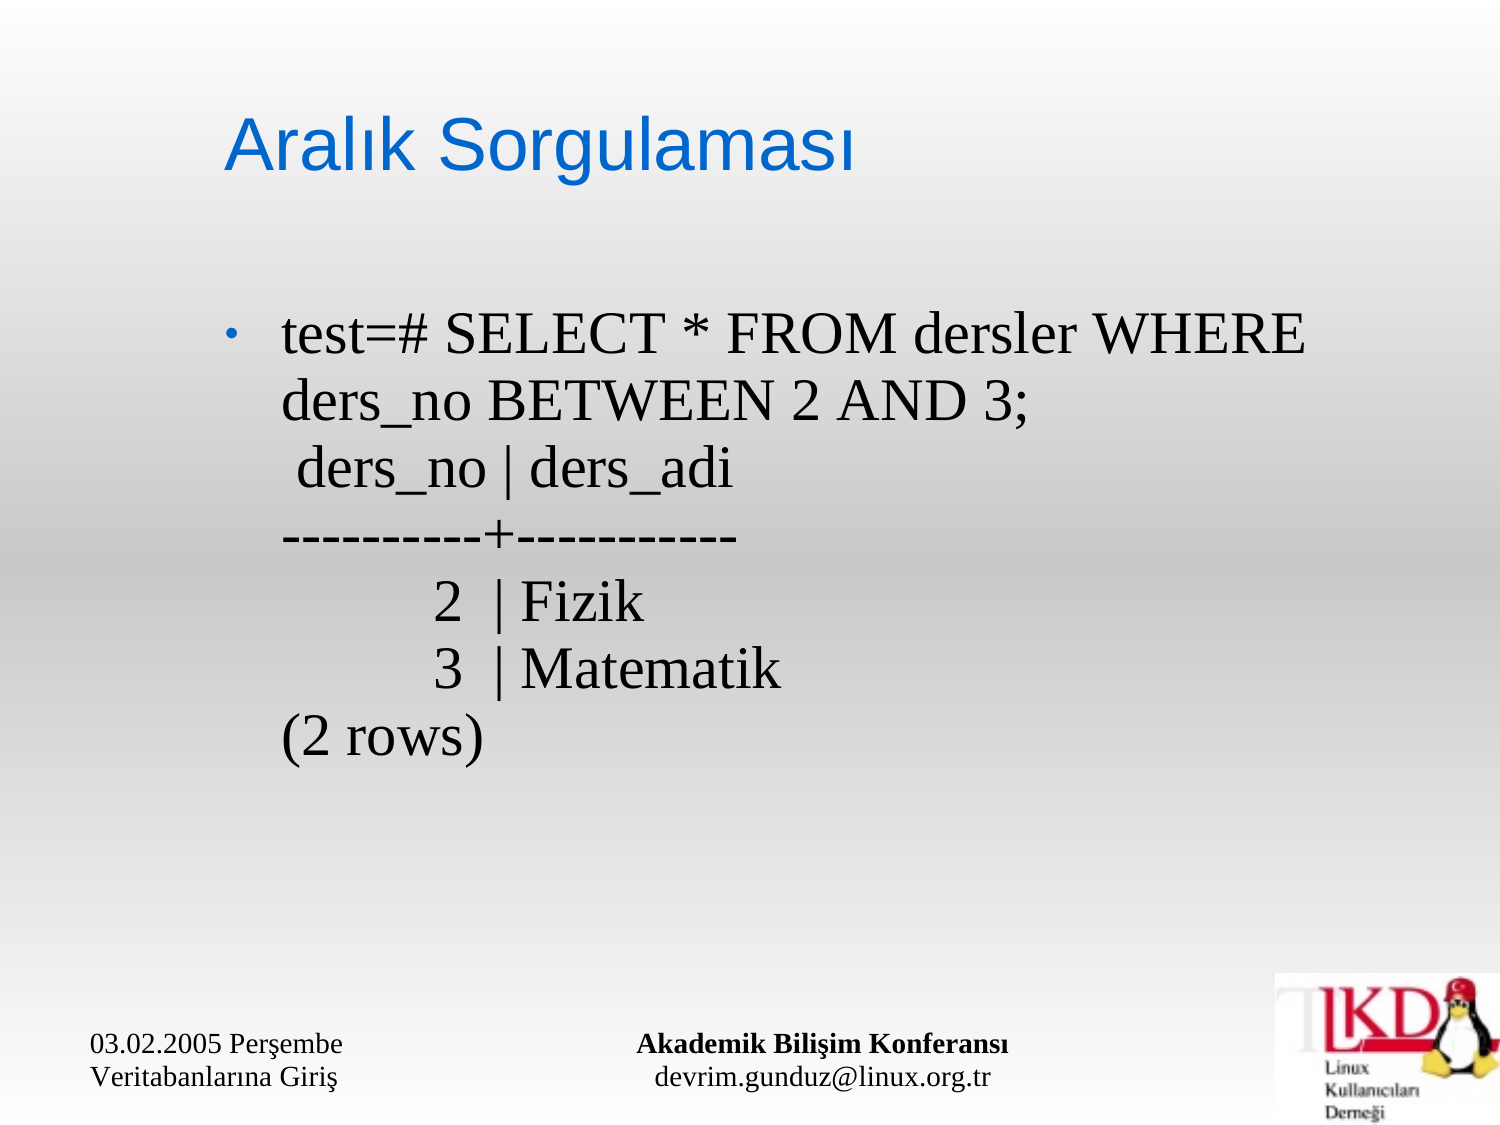

# Aralık Sorgulaması
test=# SELECT * FROM dersler WHERE ders_no BETWEEN 2 AND 3;
 ders_no | ders_adi
----------+-----------
 2 | Fizik
 3 | Matematik
(2 rows)